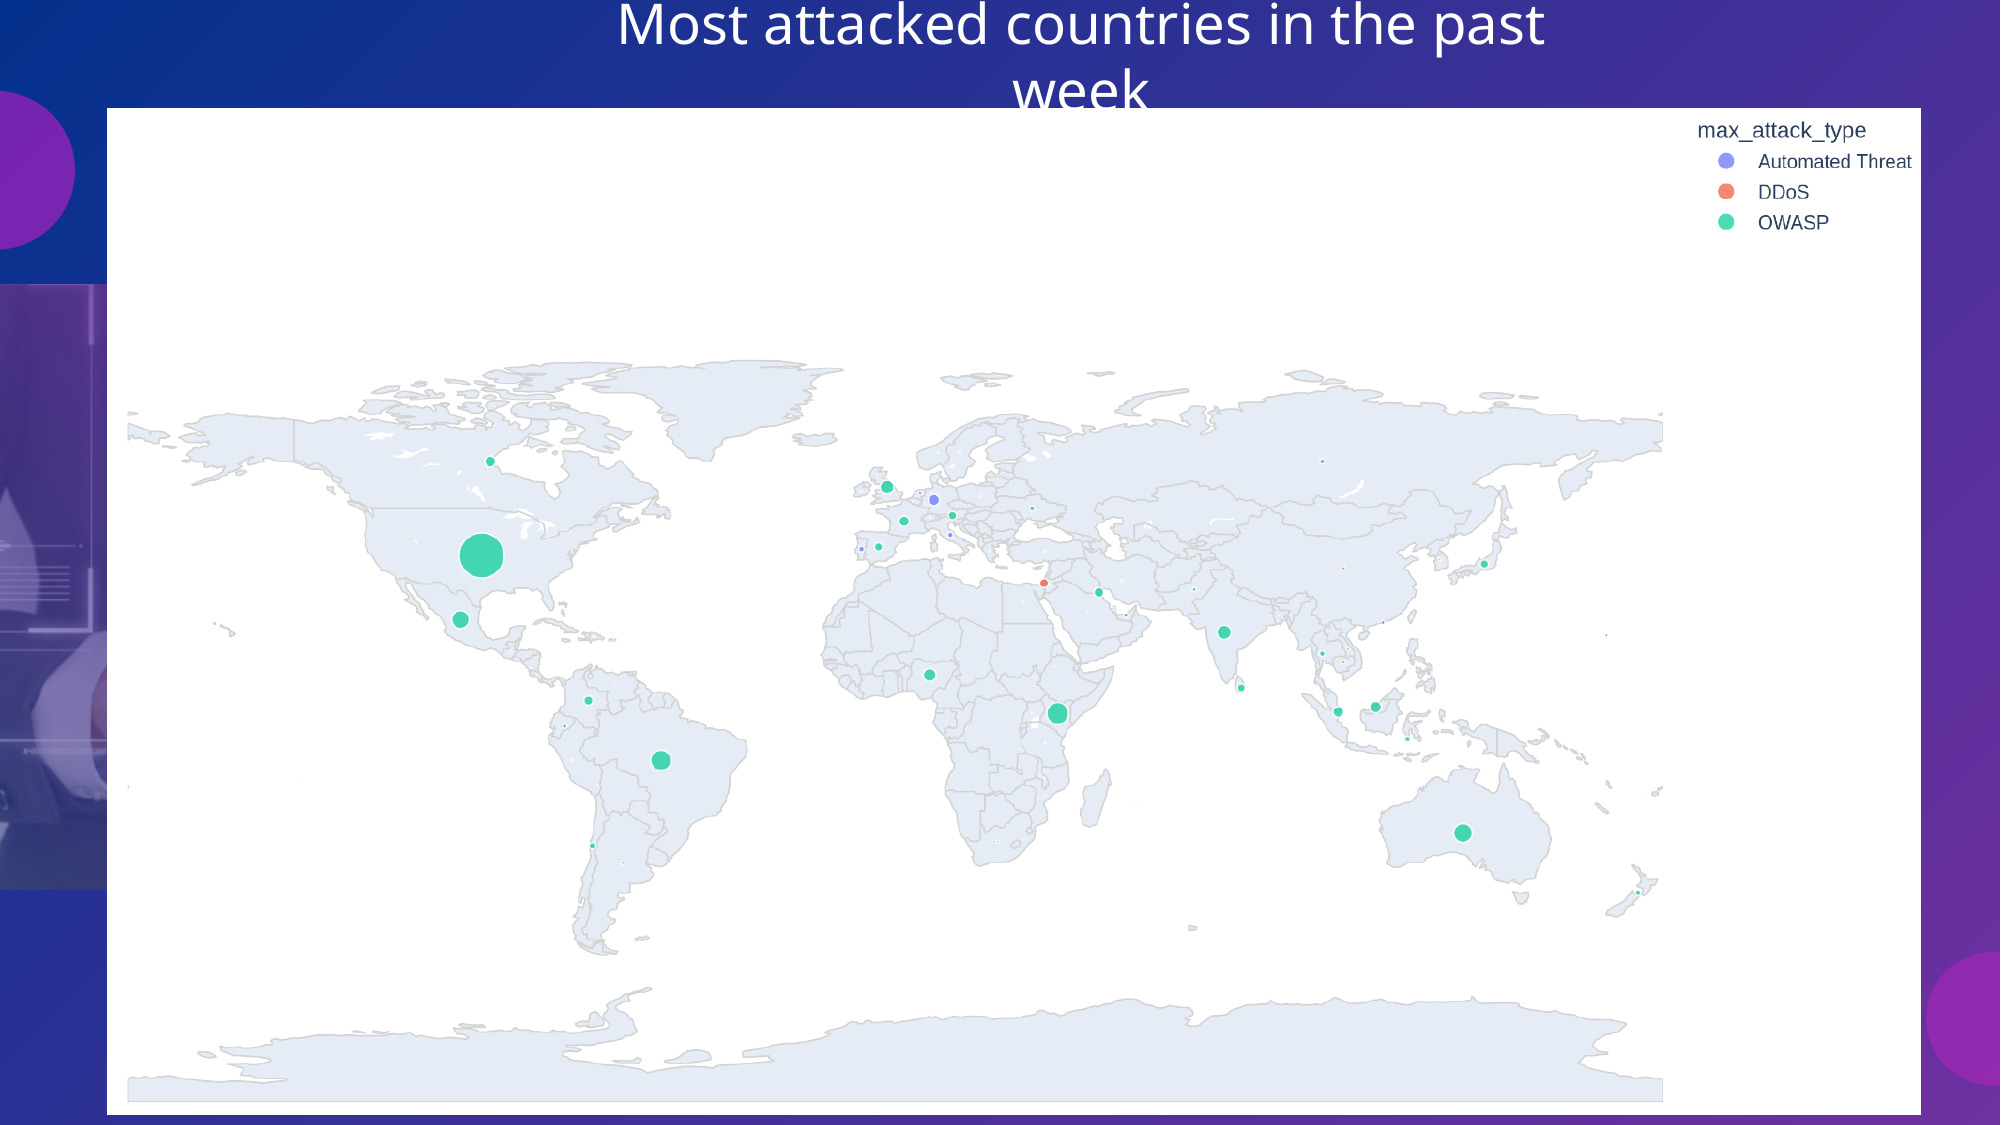

Most attacked countries in the past week